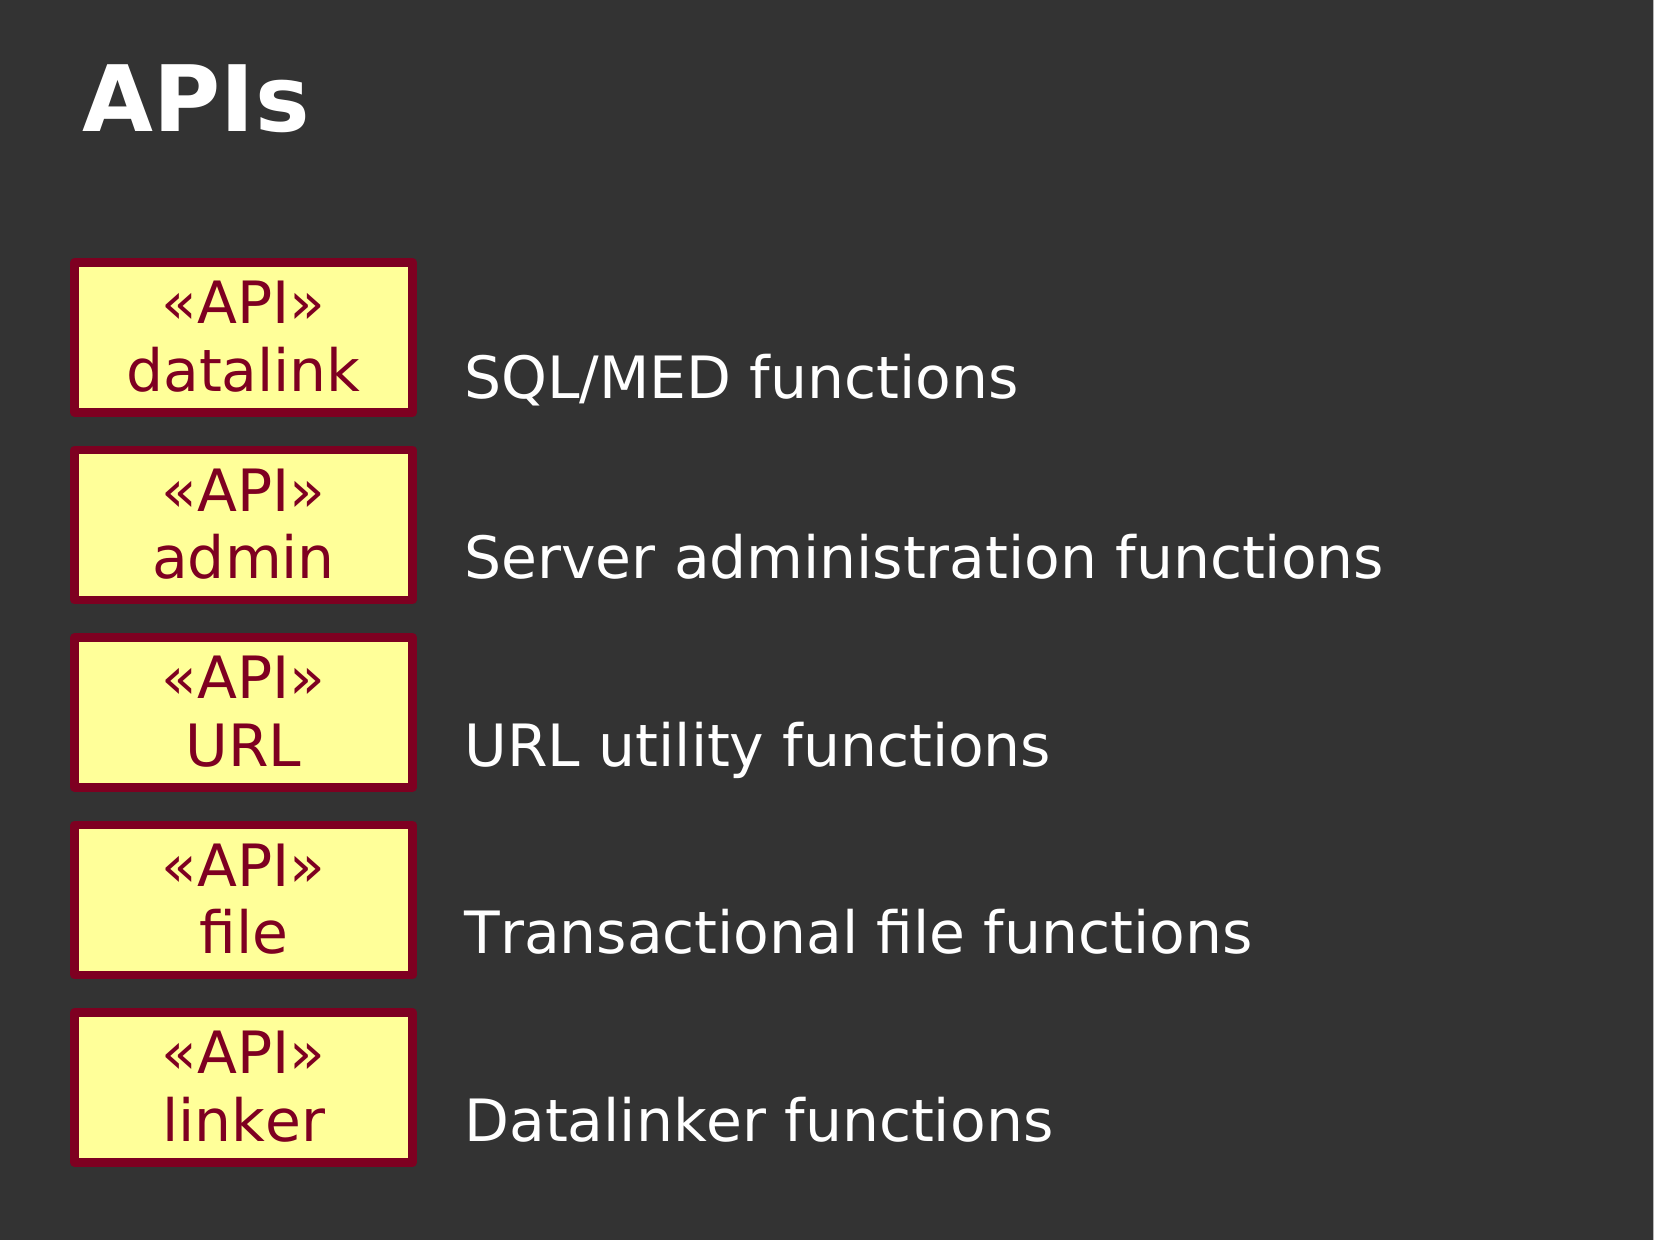

# APIs
«API»
datalink
SQL/MED functions
«API»
admin
Server administration functions
«API»
URL
URL utility functions
«API»
file
Transactional file functions
«API»
linker
Datalinker functions